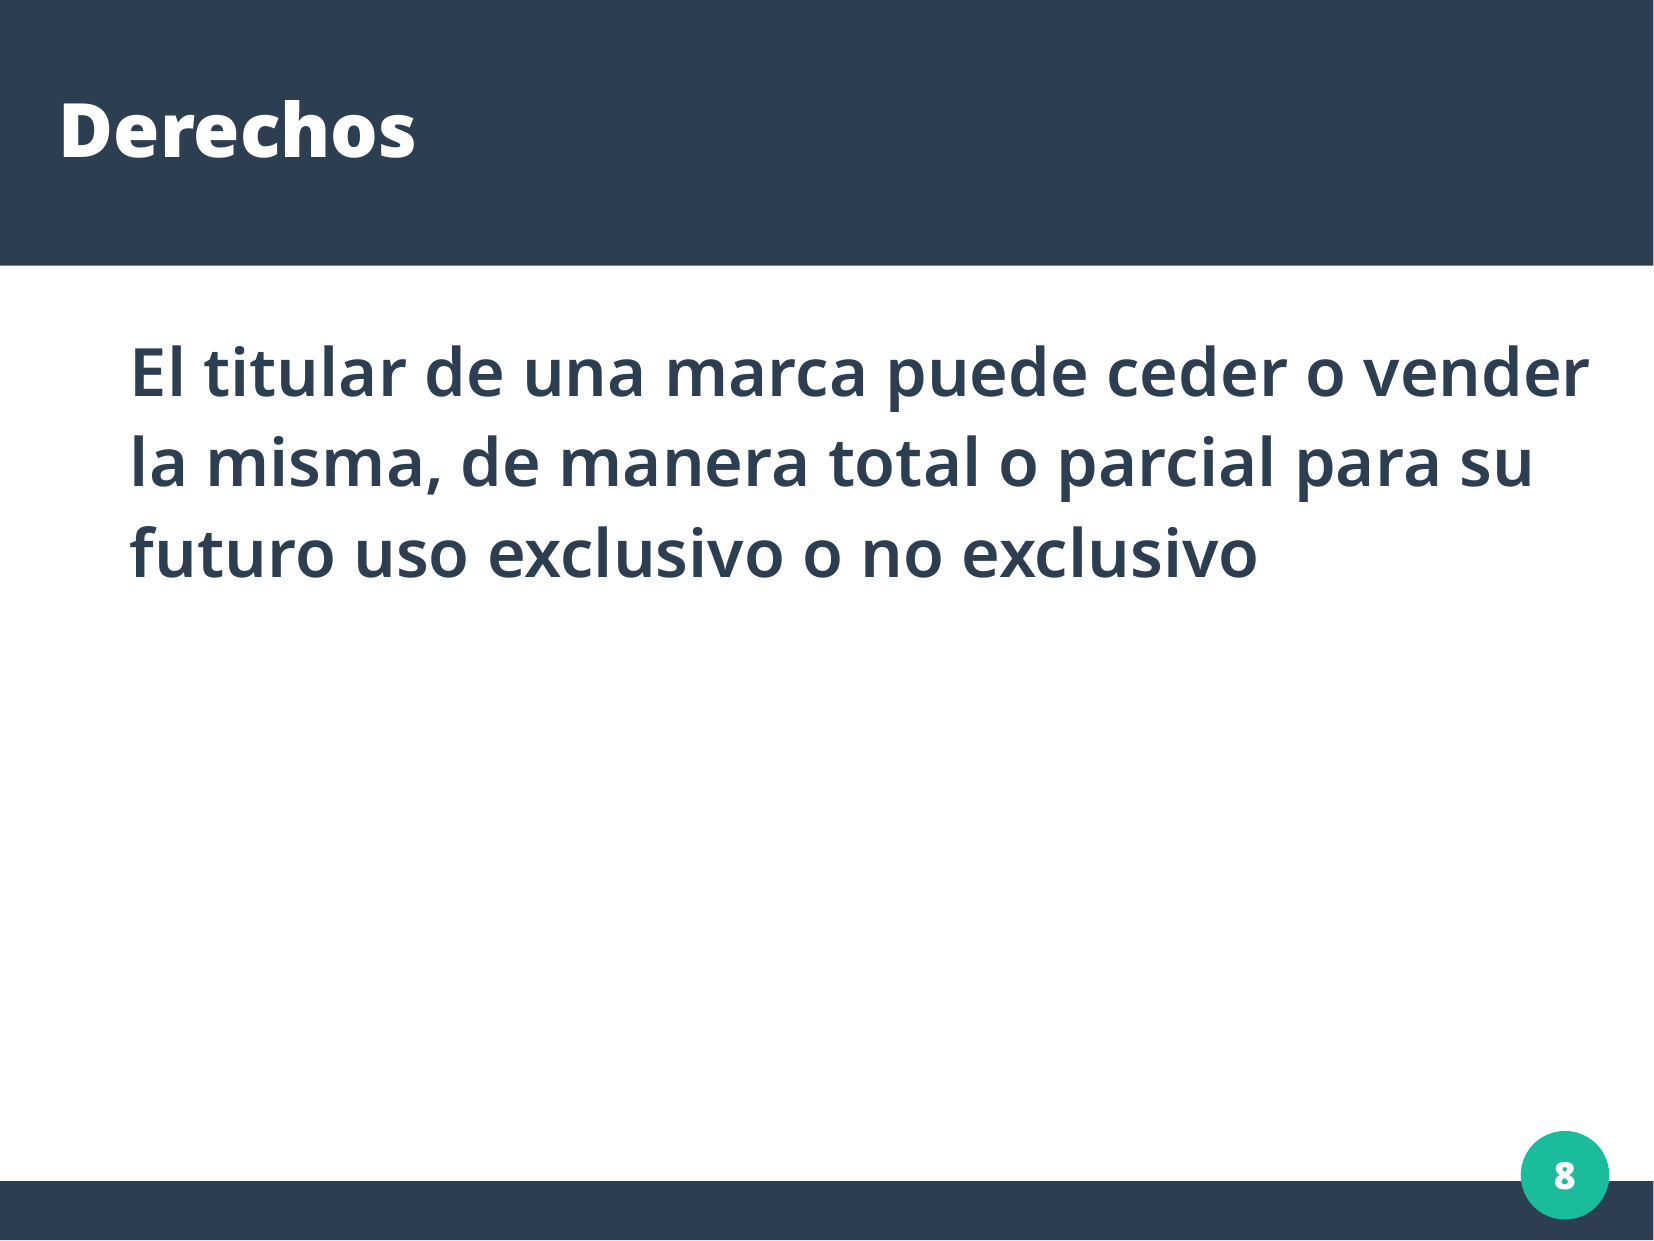

# Derechos
El titular de una marca puede ceder o vender la misma, de manera total o parcial para su futuro uso exclusivo o no exclusivo
8